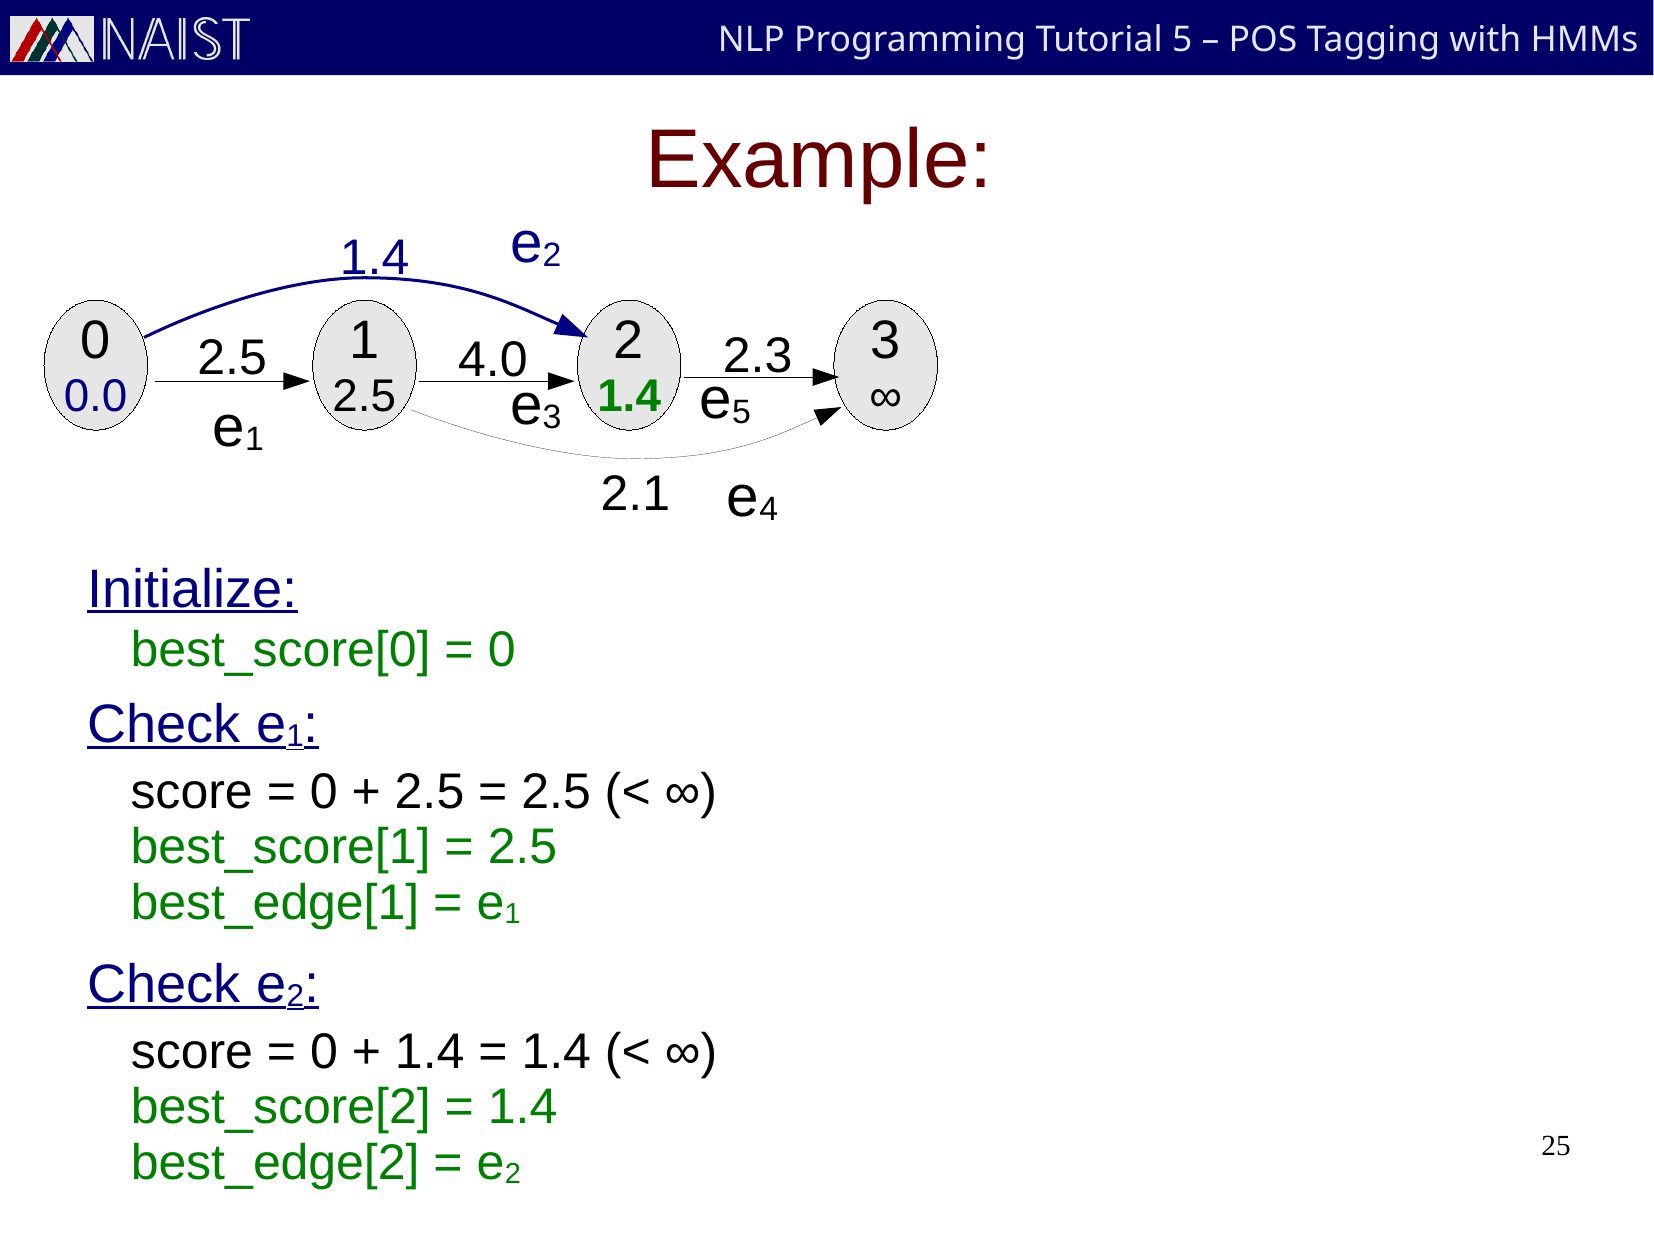

# Example:
e2
1.4
0
0.0
1
2.5
2
1.4
3
∞
2.3
2.5
4.0
e5
e3
e1
e4
2.1
Initialize:
best_score[0] = 0
Check e1:
score = 0 + 2.5 = 2.5 (< ∞)
best_score[1] = 2.5
best_edge[1] = e1
Check e2:
score = 0 + 1.4 = 1.4 (< ∞)
best_score[2] = 1.4
best_edge[2] = e2
25